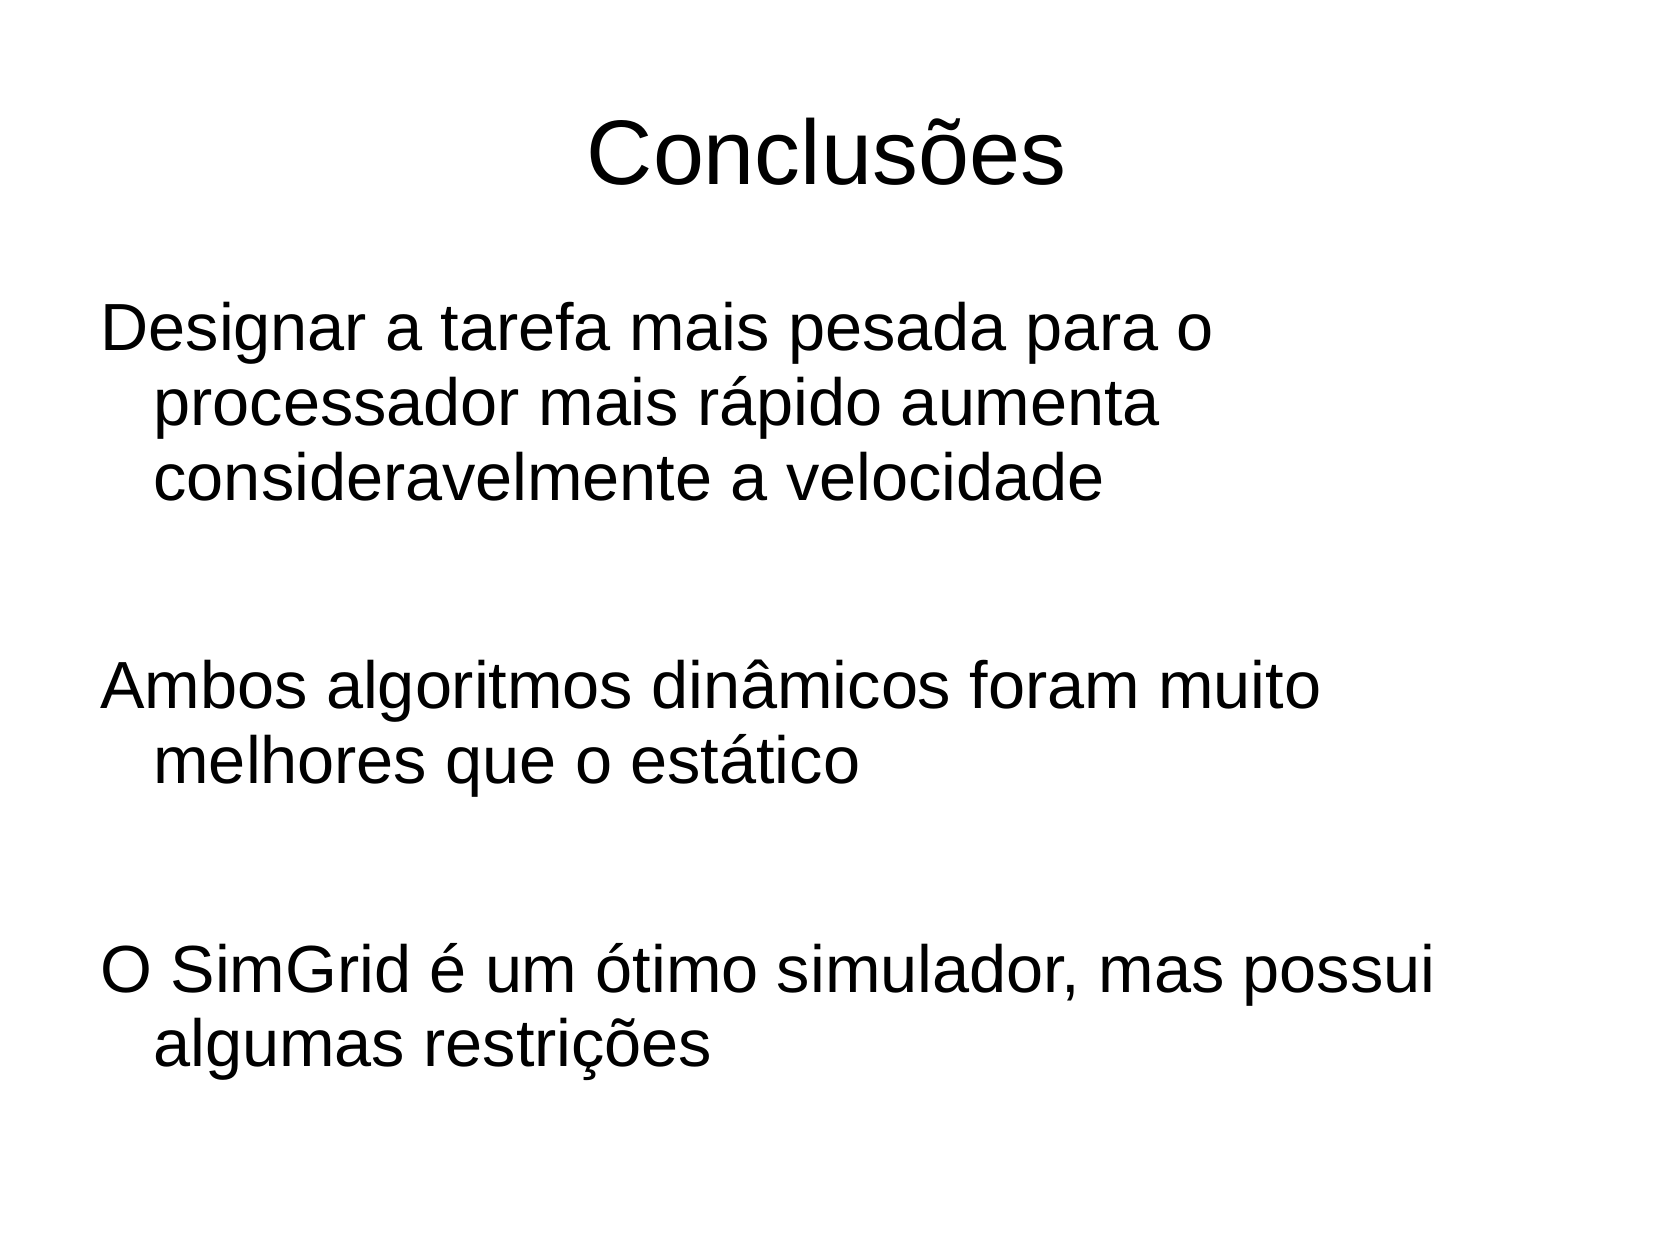

# Conclusões
Designar a tarefa mais pesada para o processador mais rápido aumenta consideravelmente a velocidade
Ambos algoritmos dinâmicos foram muito melhores que o estático
O SimGrid é um ótimo simulador, mas possui algumas restrições